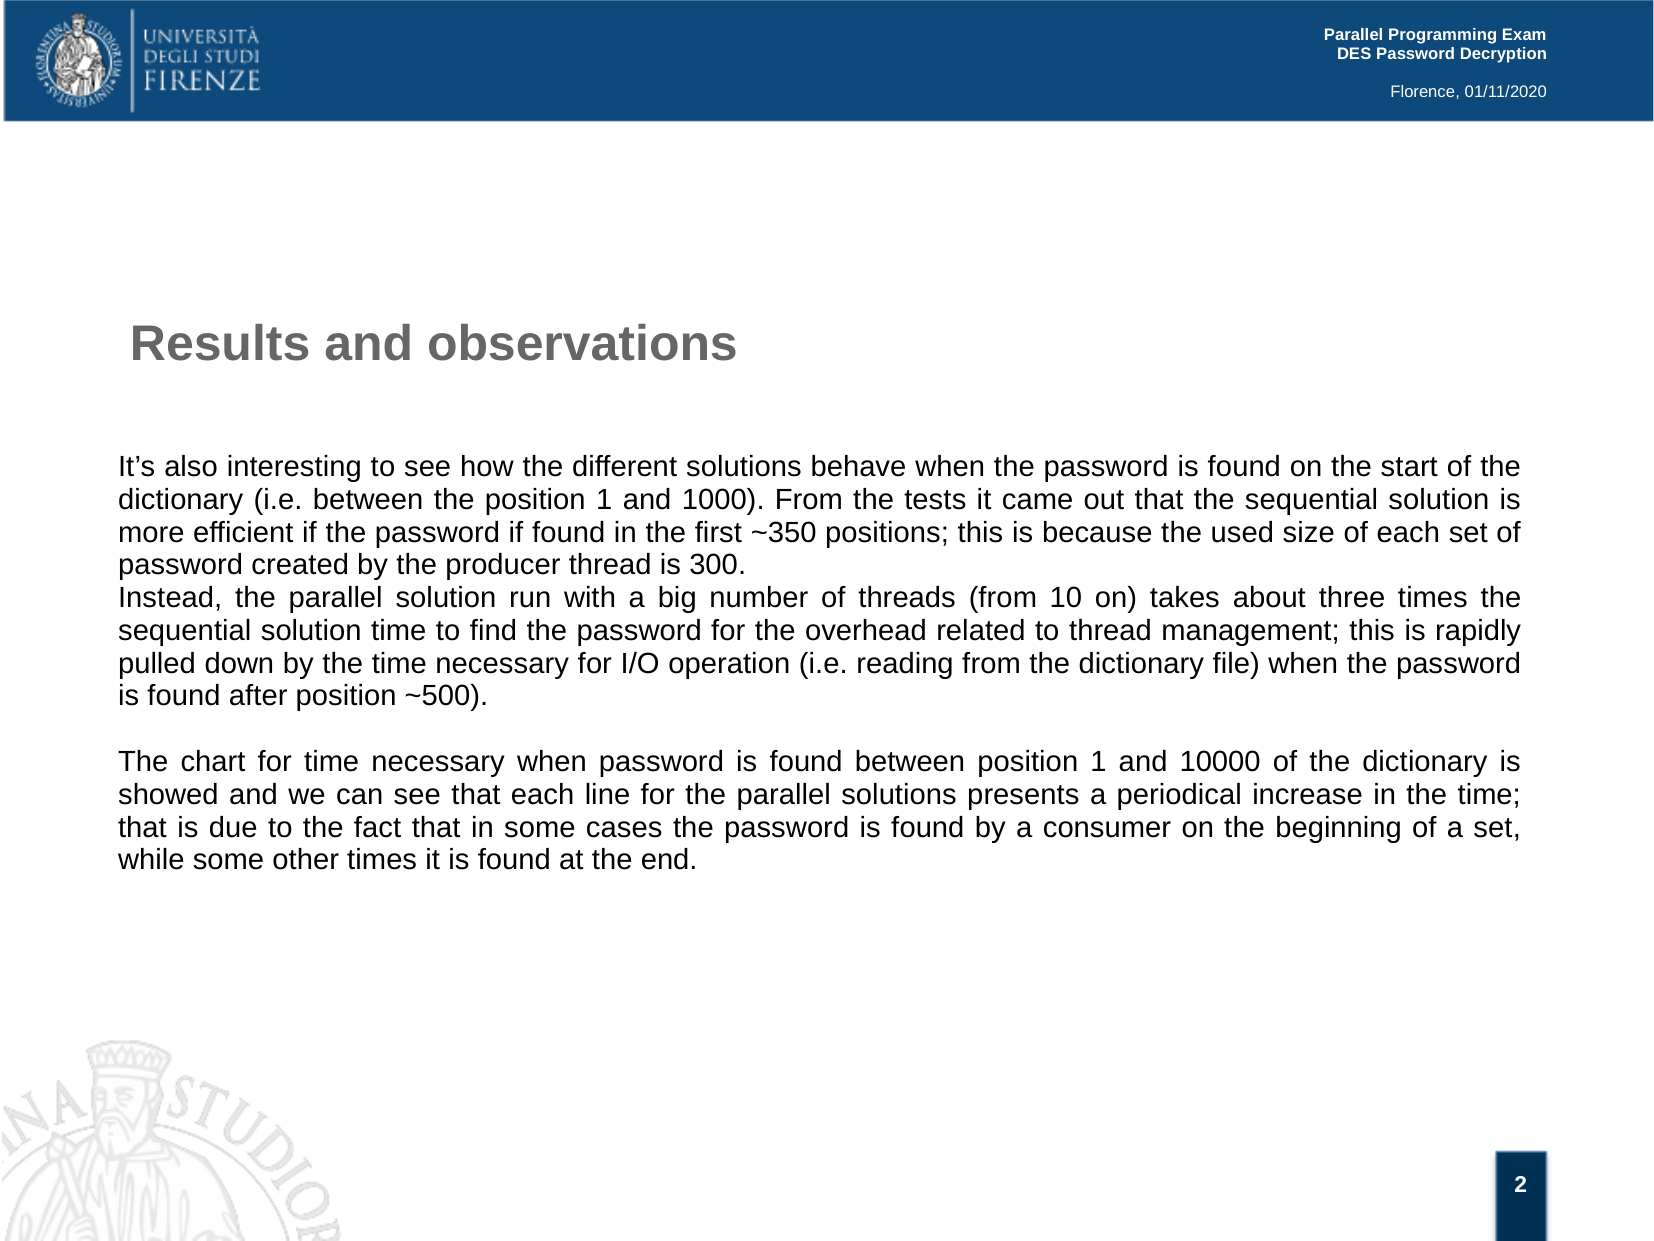

Parallel Programming Exam
DES Password Decryption
Florence, 01/11/2020
Results and observations
It’s also interesting to see how the different solutions behave when the password is found on the start of the dictionary (i.e. between the position 1 and 1000). From the tests it came out that the sequential solution is more efficient if the password if found in the first ~350 positions; this is because the used size of each set of password created by the producer thread is 300.
Instead, the parallel solution run with a big number of threads (from 10 on) takes about three times the sequential solution time to find the password for the overhead related to thread management; this is rapidly pulled down by the time necessary for I/O operation (i.e. reading from the dictionary file) when the password is found after position ~500).
The chart for time necessary when password is found between position 1 and 10000 of the dictionary is showed and we can see that each line for the parallel solutions presents a periodical increase in the time; that is due to the fact that in some cases the password is found by a consumer on the beginning of a set, while some other times it is found at the end.
2